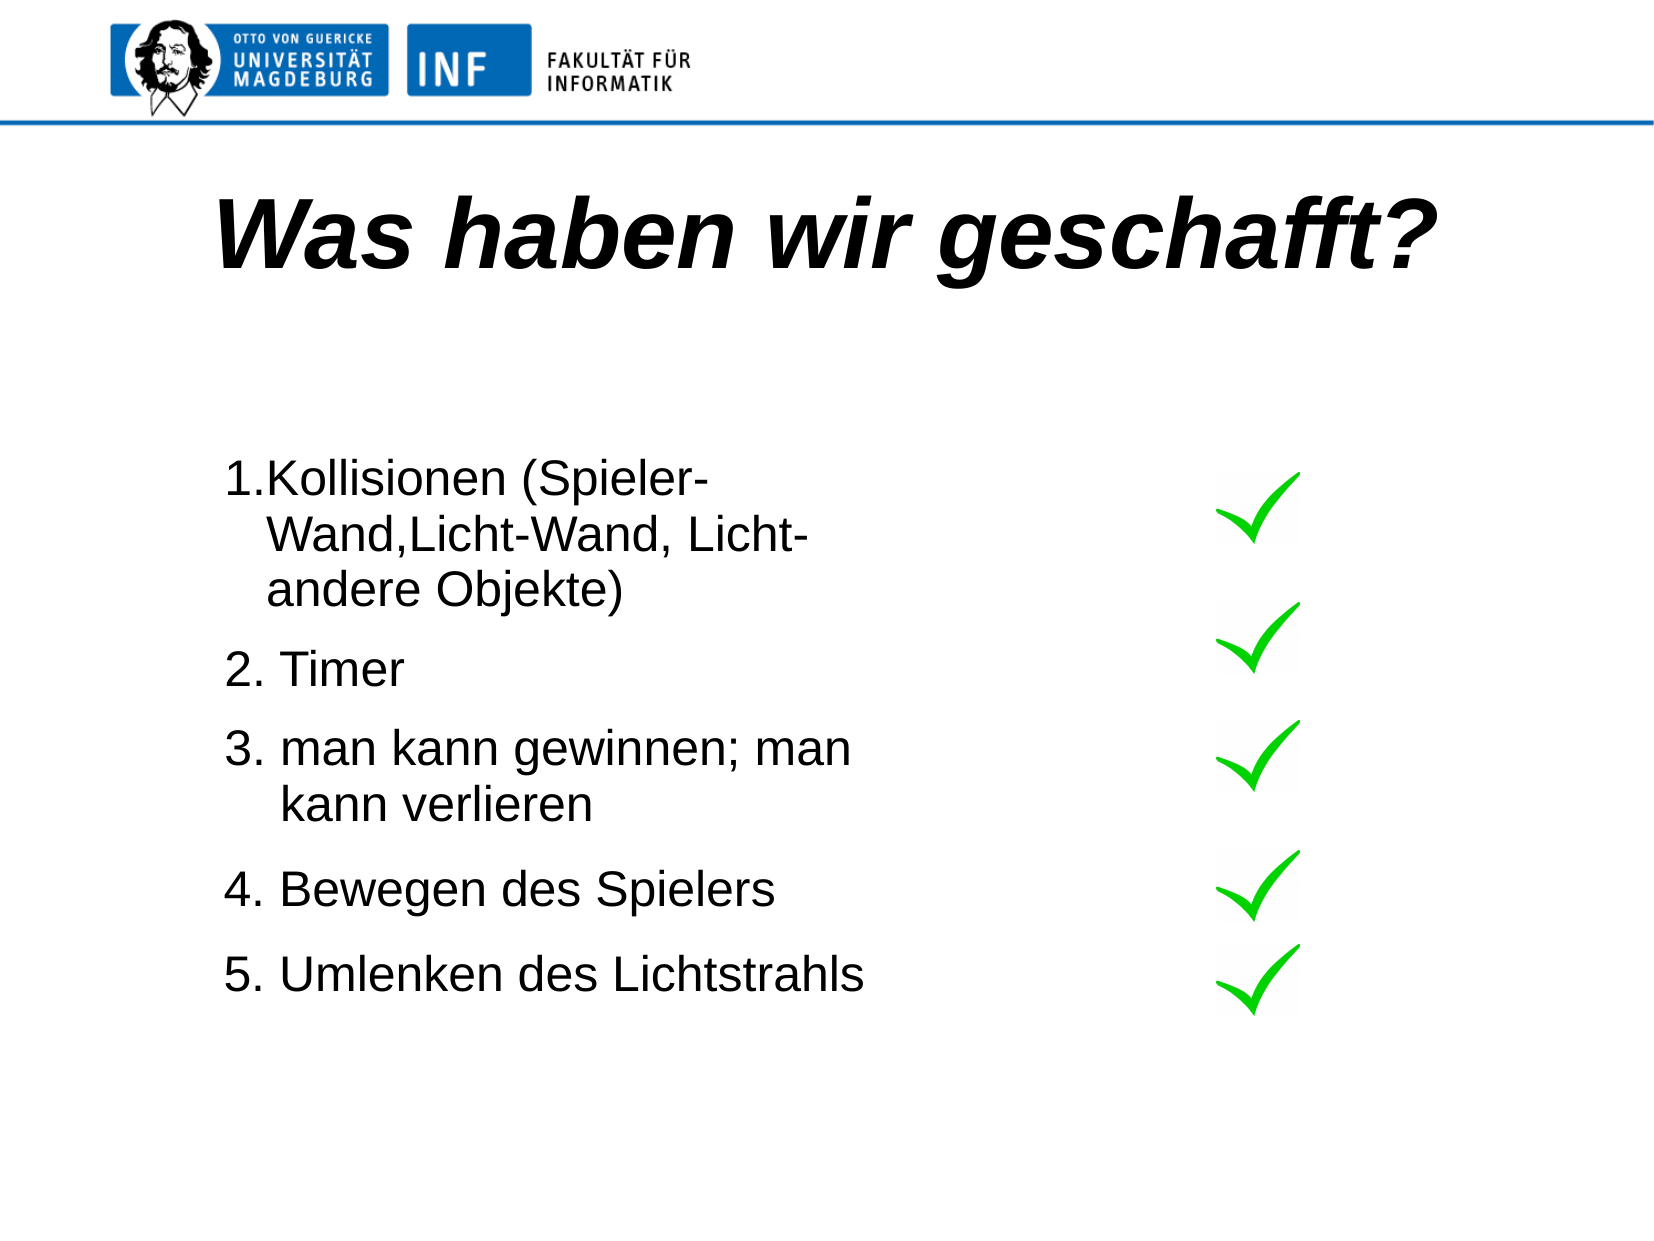

# Was haben wir geschafft?
1.Kollisionen (Spieler-
 Wand,Licht-Wand, Licht-
 andere Objekte)
2. Timer
3. man kann gewinnen; man
 kann verlieren
 4. Bewegen des Spielers
 5. Umlenken des Lichtstrahls